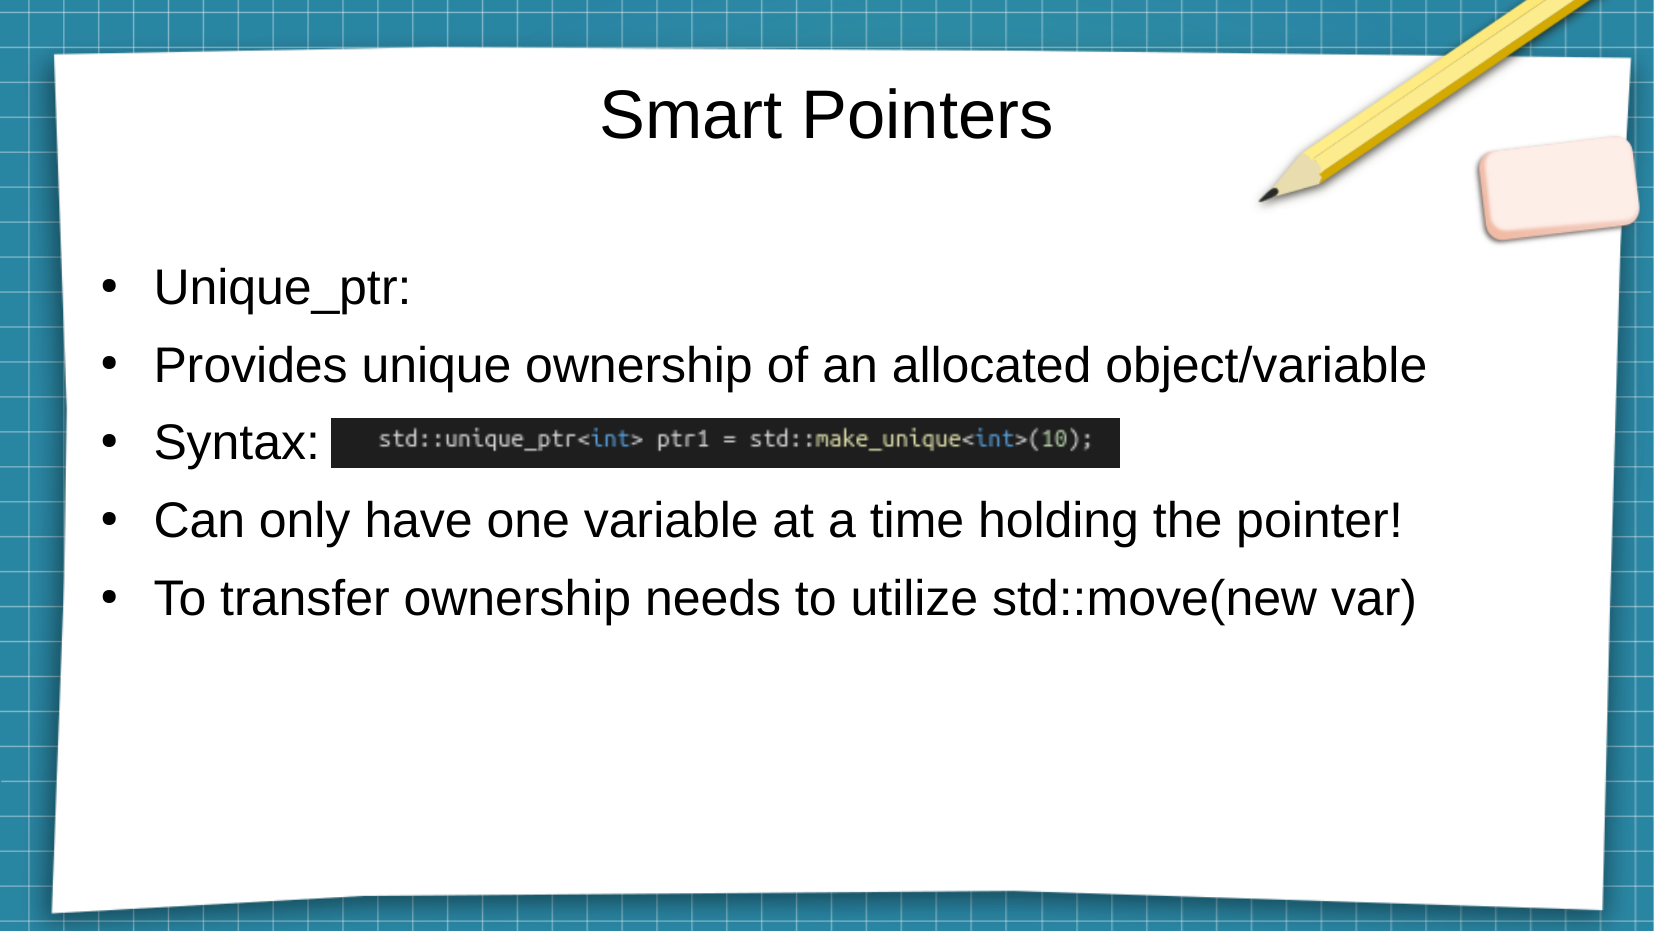

# Smart Pointers
Unique_ptr:
Provides unique ownership of an allocated object/variable
Syntax:
Can only have one variable at a time holding the pointer!
To transfer ownership needs to utilize std::move(new var)